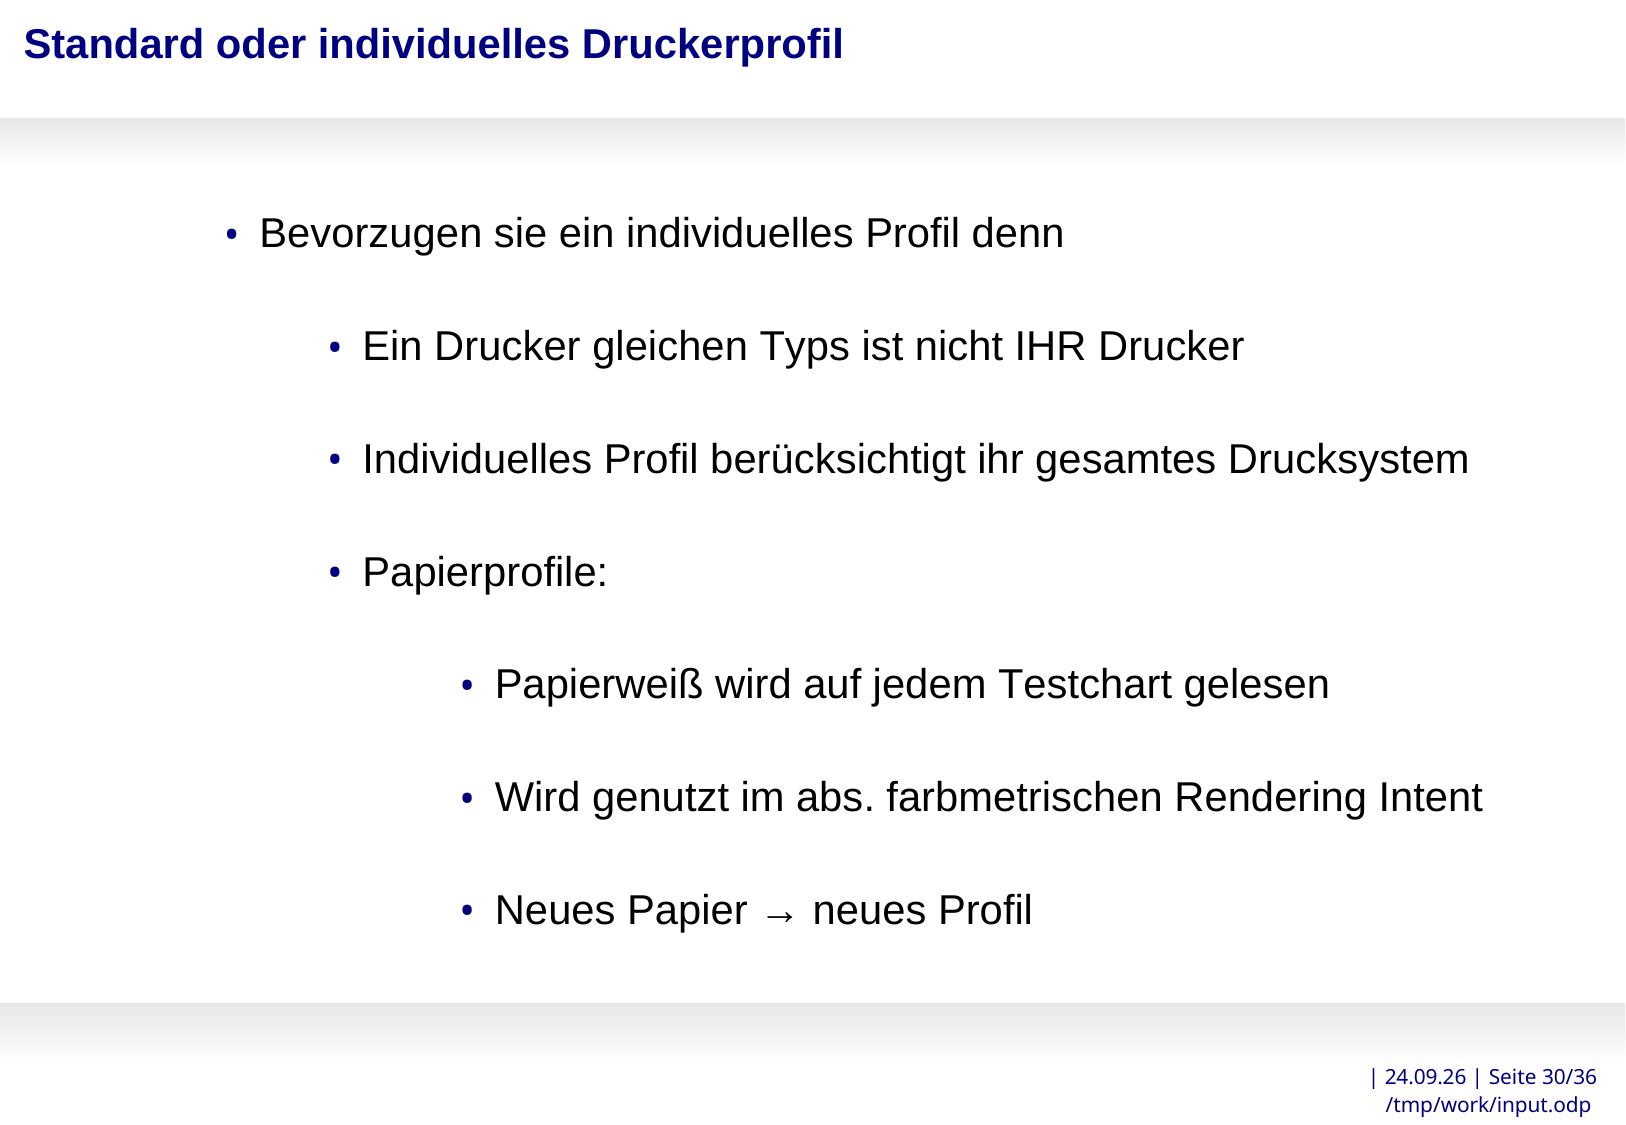

# Standard oder individuelles Druckerprofil
Bevorzugen sie ein individuelles Profil denn
Ein Drucker gleichen Typs ist nicht IHR Drucker
Individuelles Profil berücksichtigt ihr gesamtes Drucksystem
Papierprofile:
Papierweiß wird auf jedem Testchart gelesen
Wird genutzt im abs. farbmetrischen Rendering Intent
Neues Papier → neues Profil